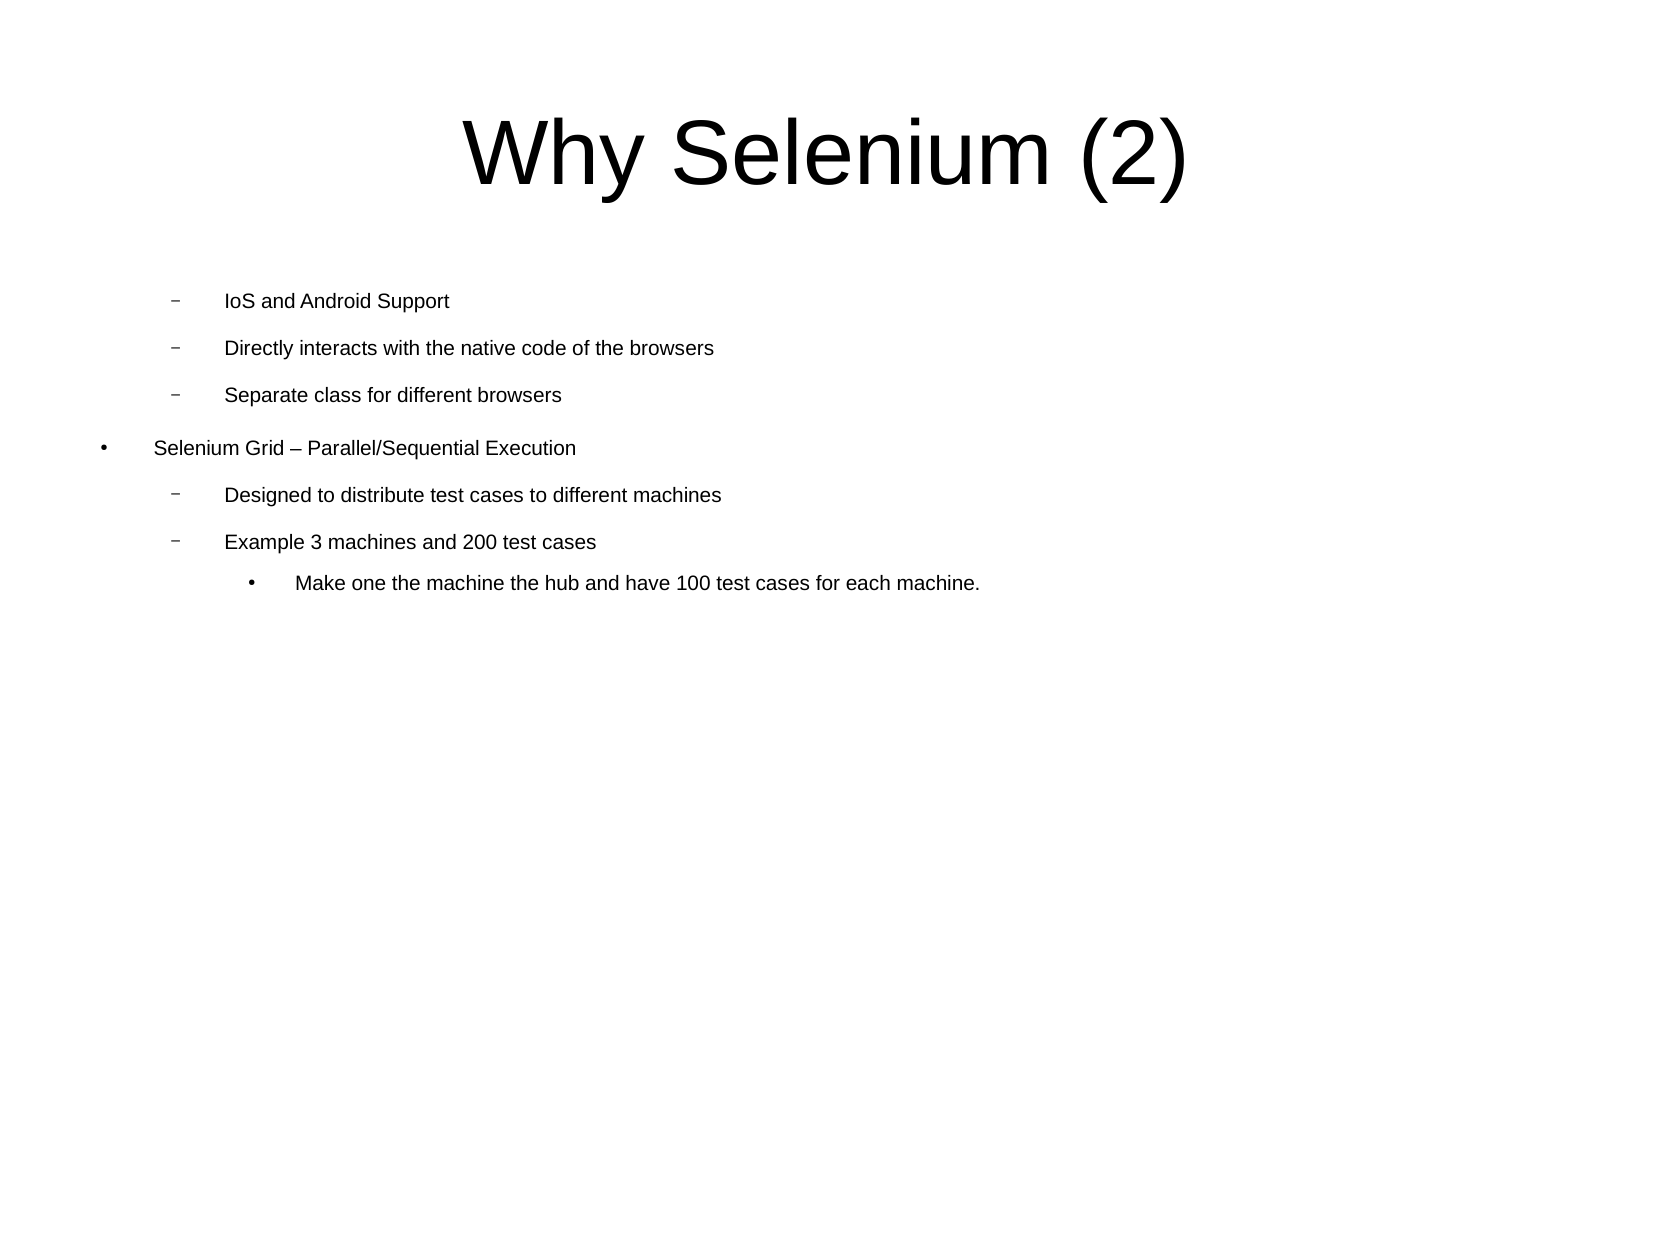

# Why Selenium (2)
IoS and Android Support
Directly interacts with the native code of the browsers
Separate class for different browsers
Selenium Grid – Parallel/Sequential Execution
Designed to distribute test cases to different machines
Example 3 machines and 200 test cases
Make one the machine the hub and have 100 test cases for each machine.